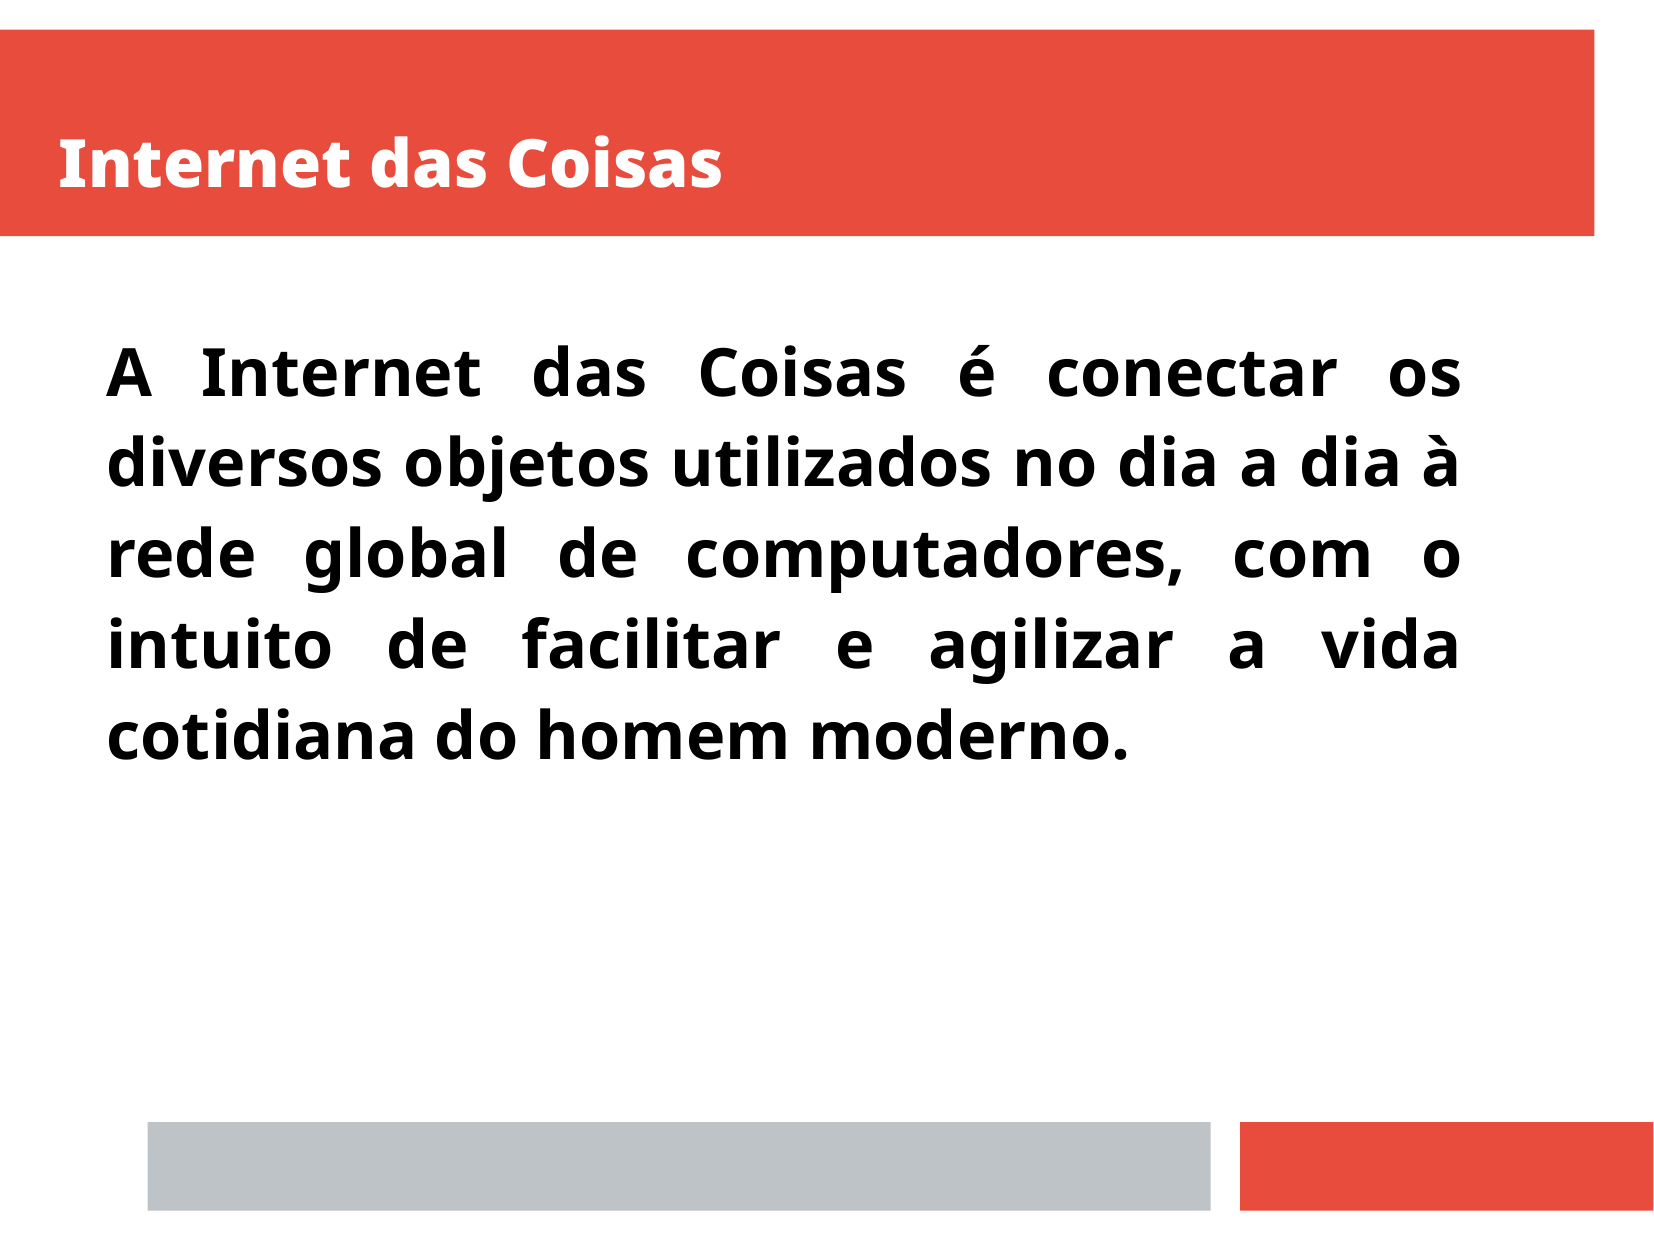

# Internet das Coisas
A Internet das Coisas é conectar os diversos objetos utilizados no dia a dia à rede global de computadores, com o intuito de facilitar e agilizar a vida cotidiana do homem moderno.